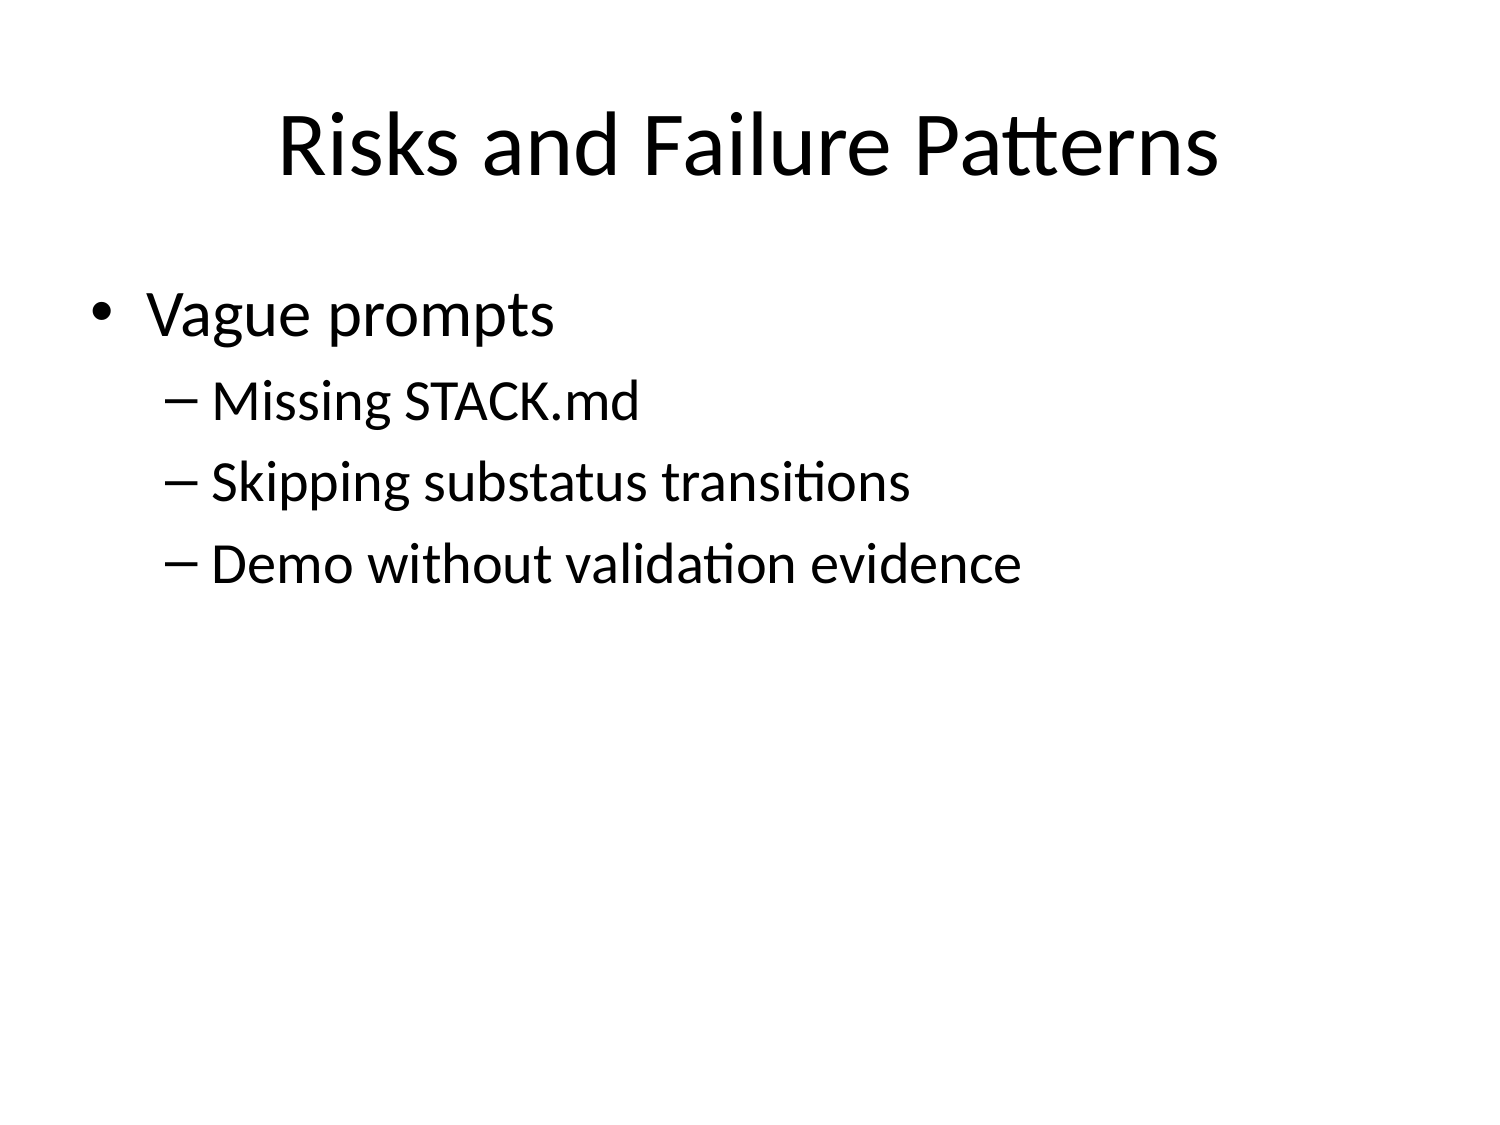

# Risks and Failure Patterns
Vague prompts
Missing STACK.md
Skipping substatus transitions
Demo without validation evidence